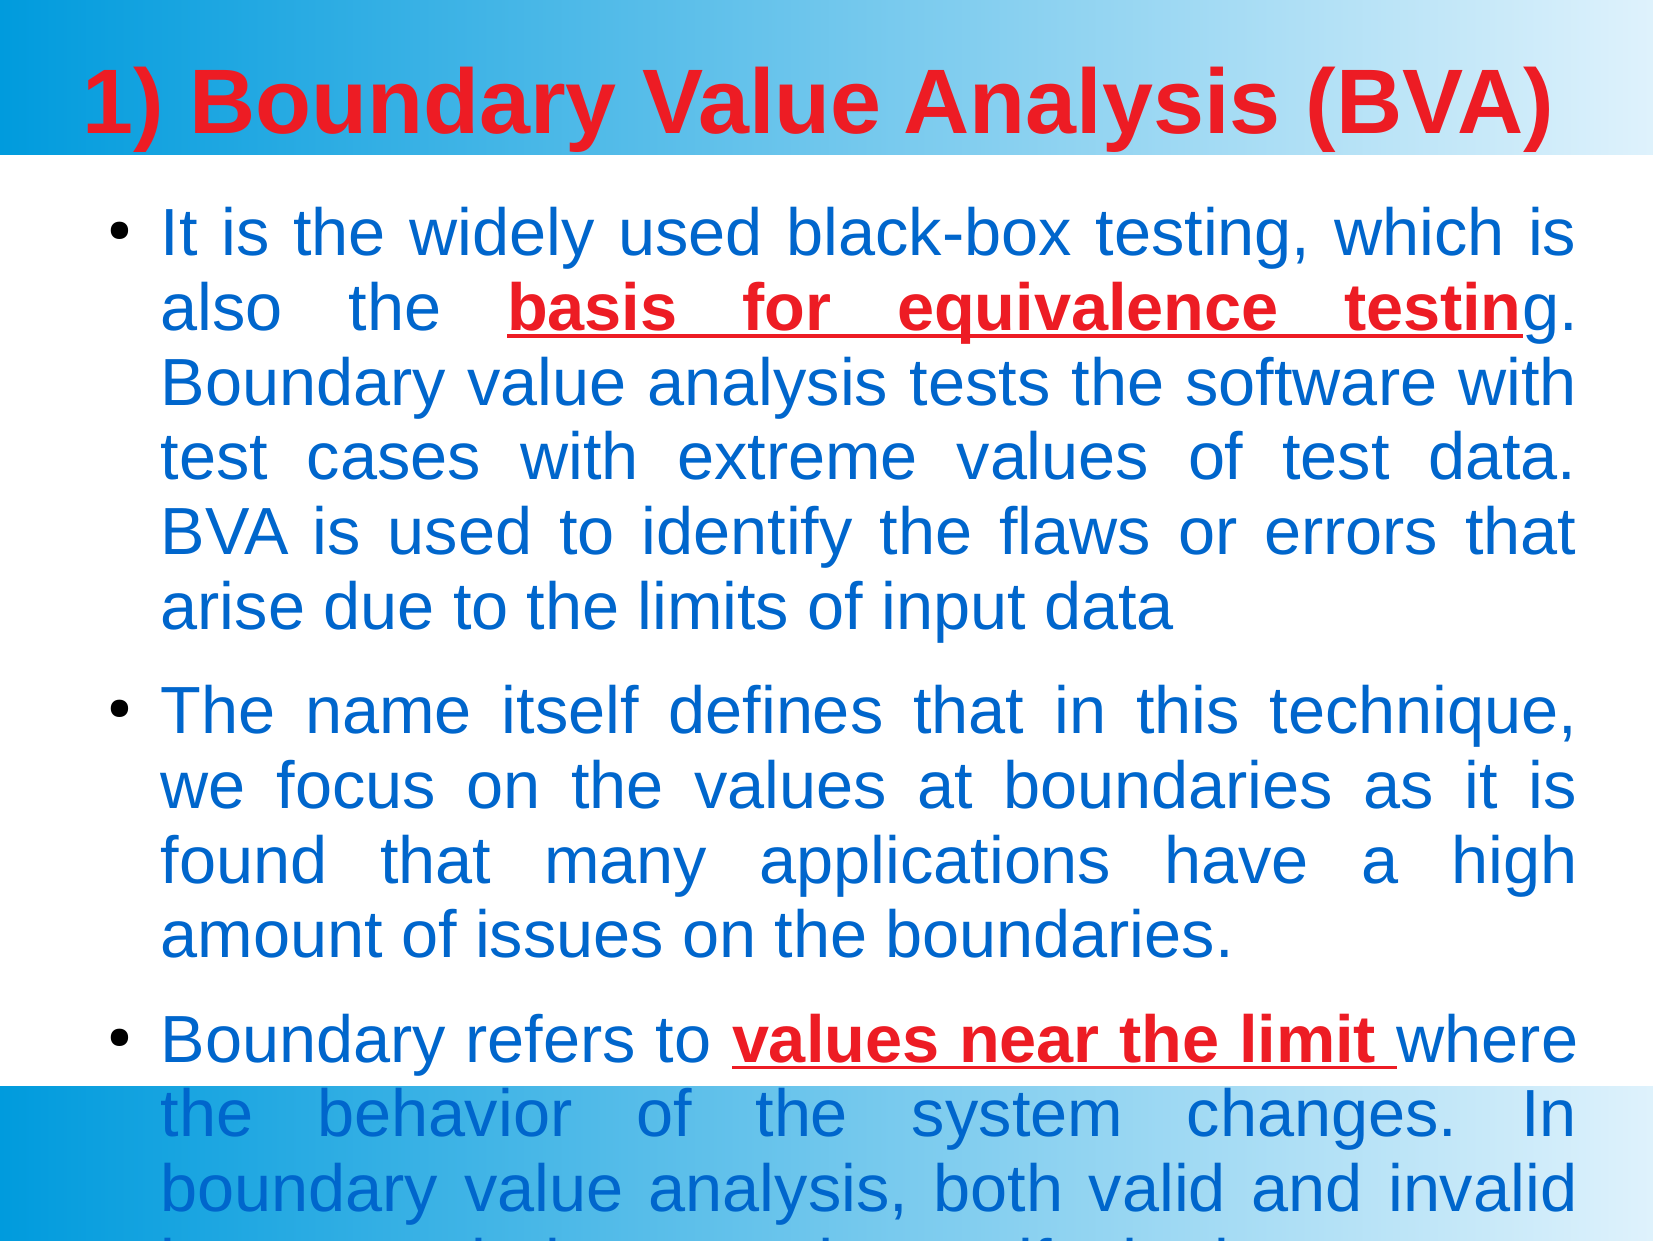

# 1) Boundary Value Analysis (BVA)
It is the widely used black-box testing, which is also the basis for equivalence testing. Boundary value analysis tests the software with test cases with extreme values of test data. BVA is used to identify the flaws or errors that arise due to the limits of input data
The name itself defines that in this technique, we focus on the values at boundaries as it is found that many applications have a high amount of issues on the boundaries.
Boundary refers to values near the limit where the behavior of the system changes. In boundary value analysis, both valid and invalid inputs are being tested to verify the issues.
BVA ( I.e, for each partition, choose values at the boundaries over those in the middle of the partition)